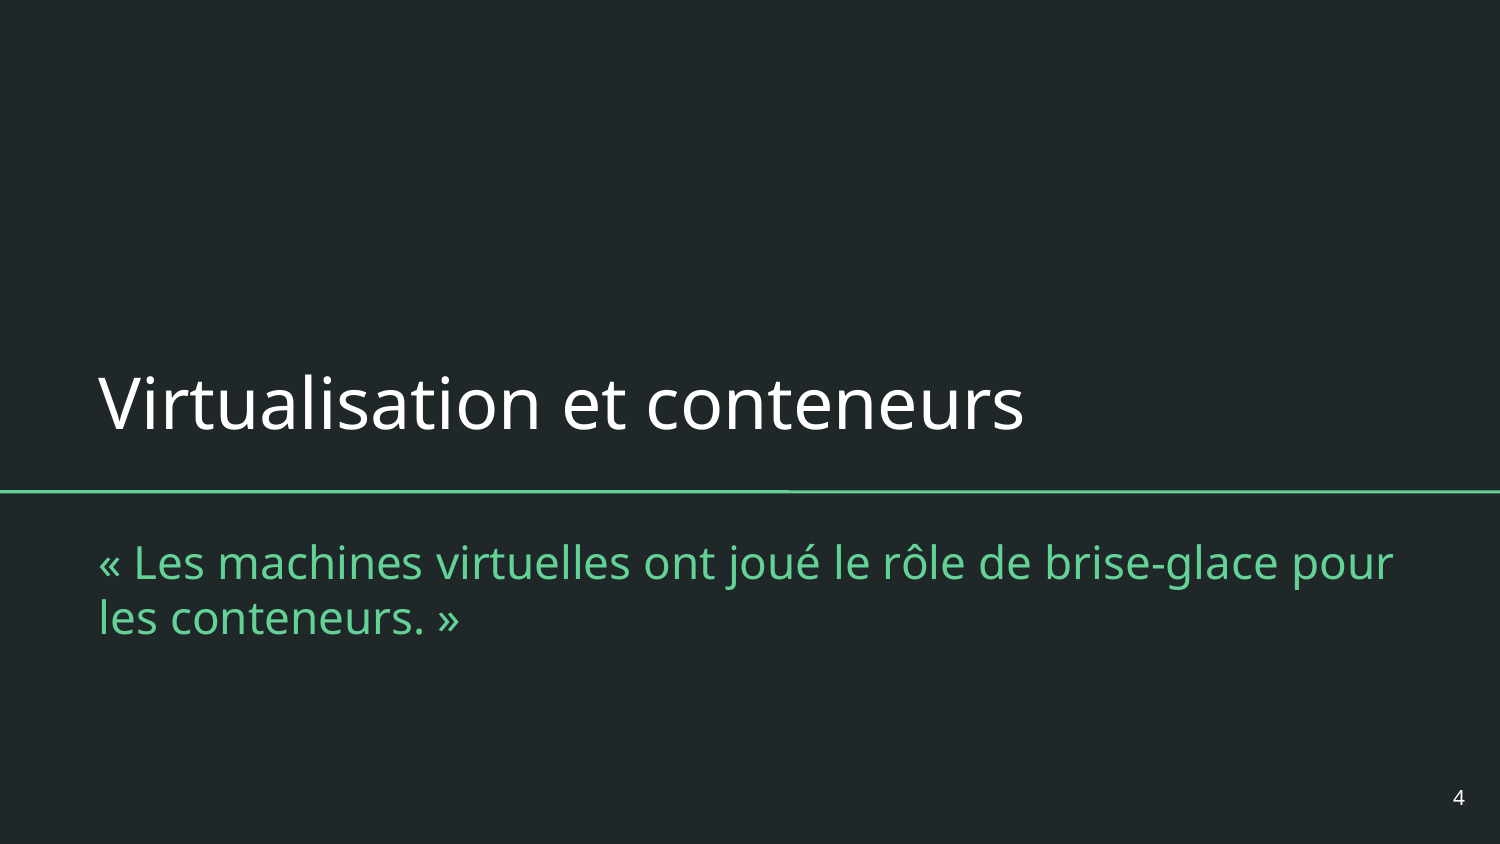

# Virtualisation et conteneurs
« Les machines virtuelles ont joué le rôle de brise-glace pour les conteneurs. »